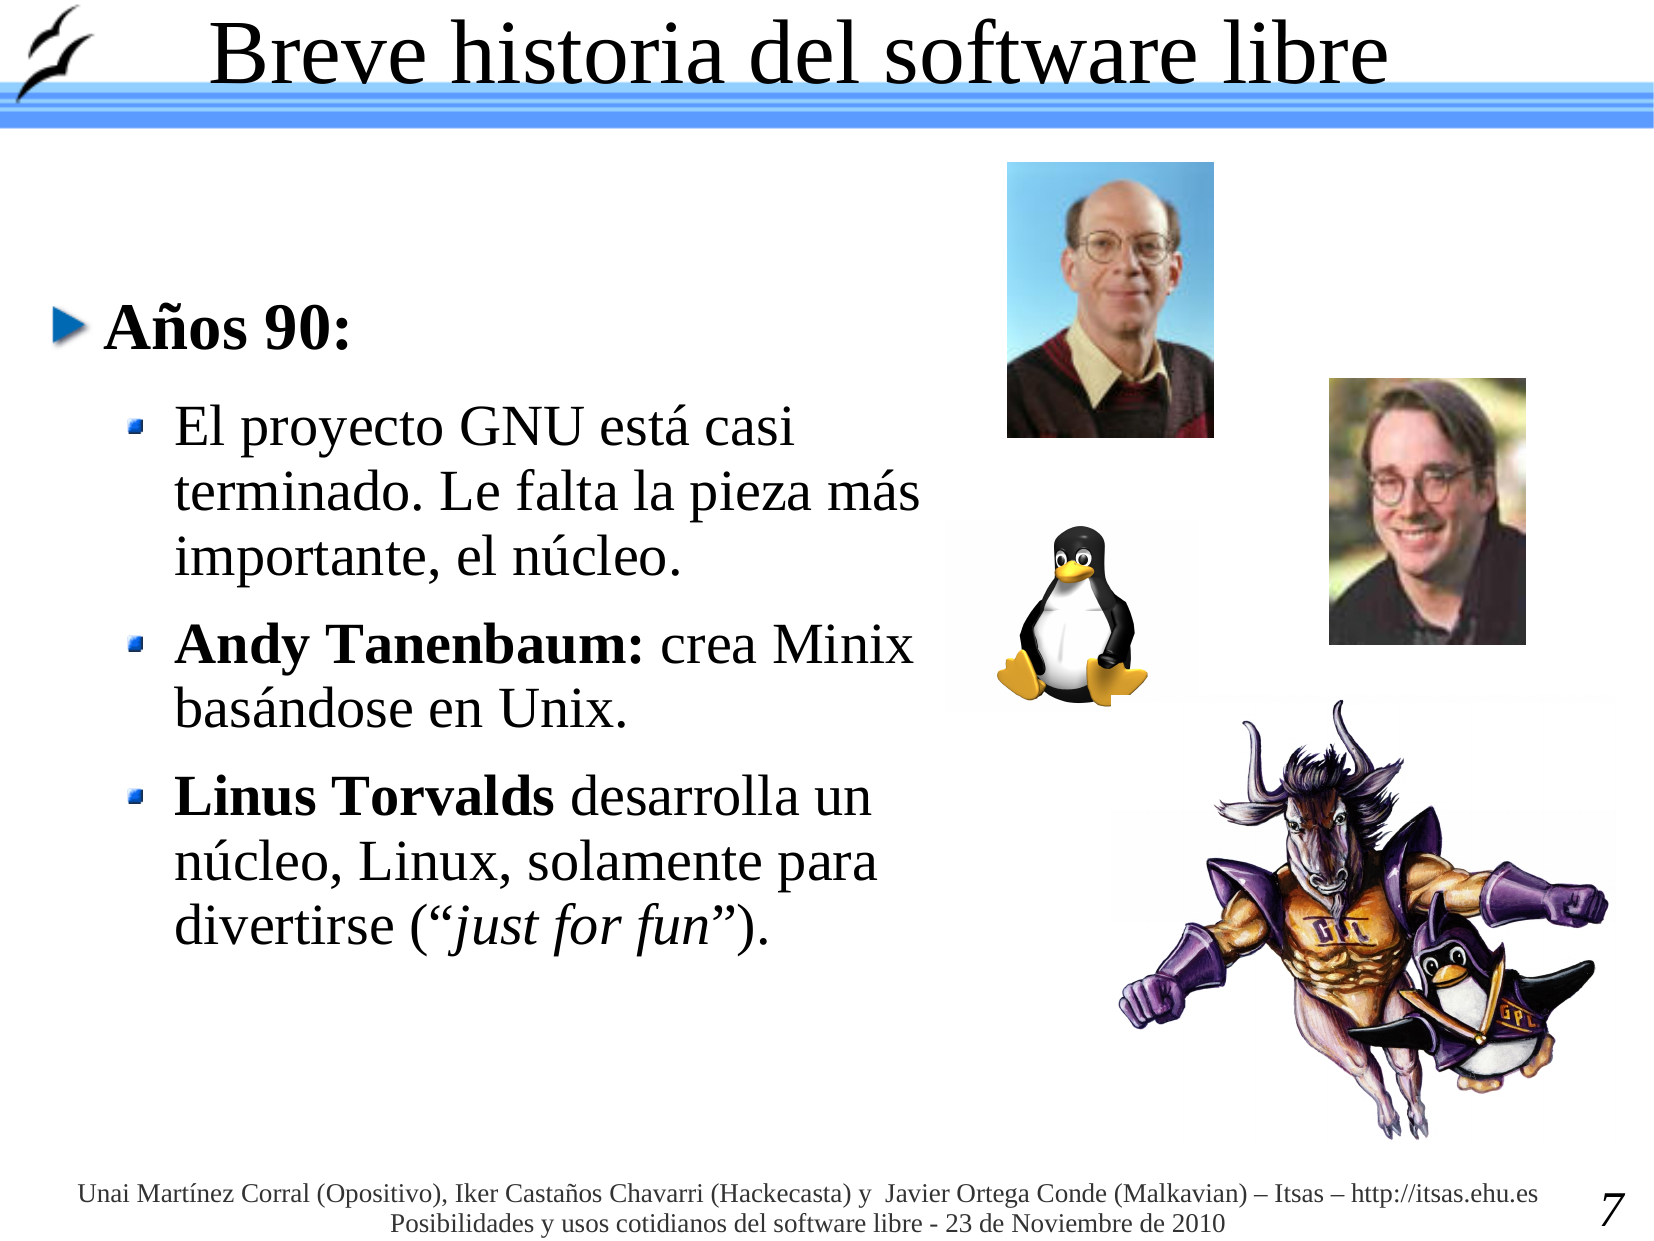

# Breve historia del software libre
Años 90:
El proyecto GNU está casi terminado. Le falta la pieza más importante, el núcleo.
Andy Tanenbaum: crea Minix basándose en Unix.
Linus Torvalds desarrolla un núcleo, Linux, solamente para divertirse (“just for fun”).